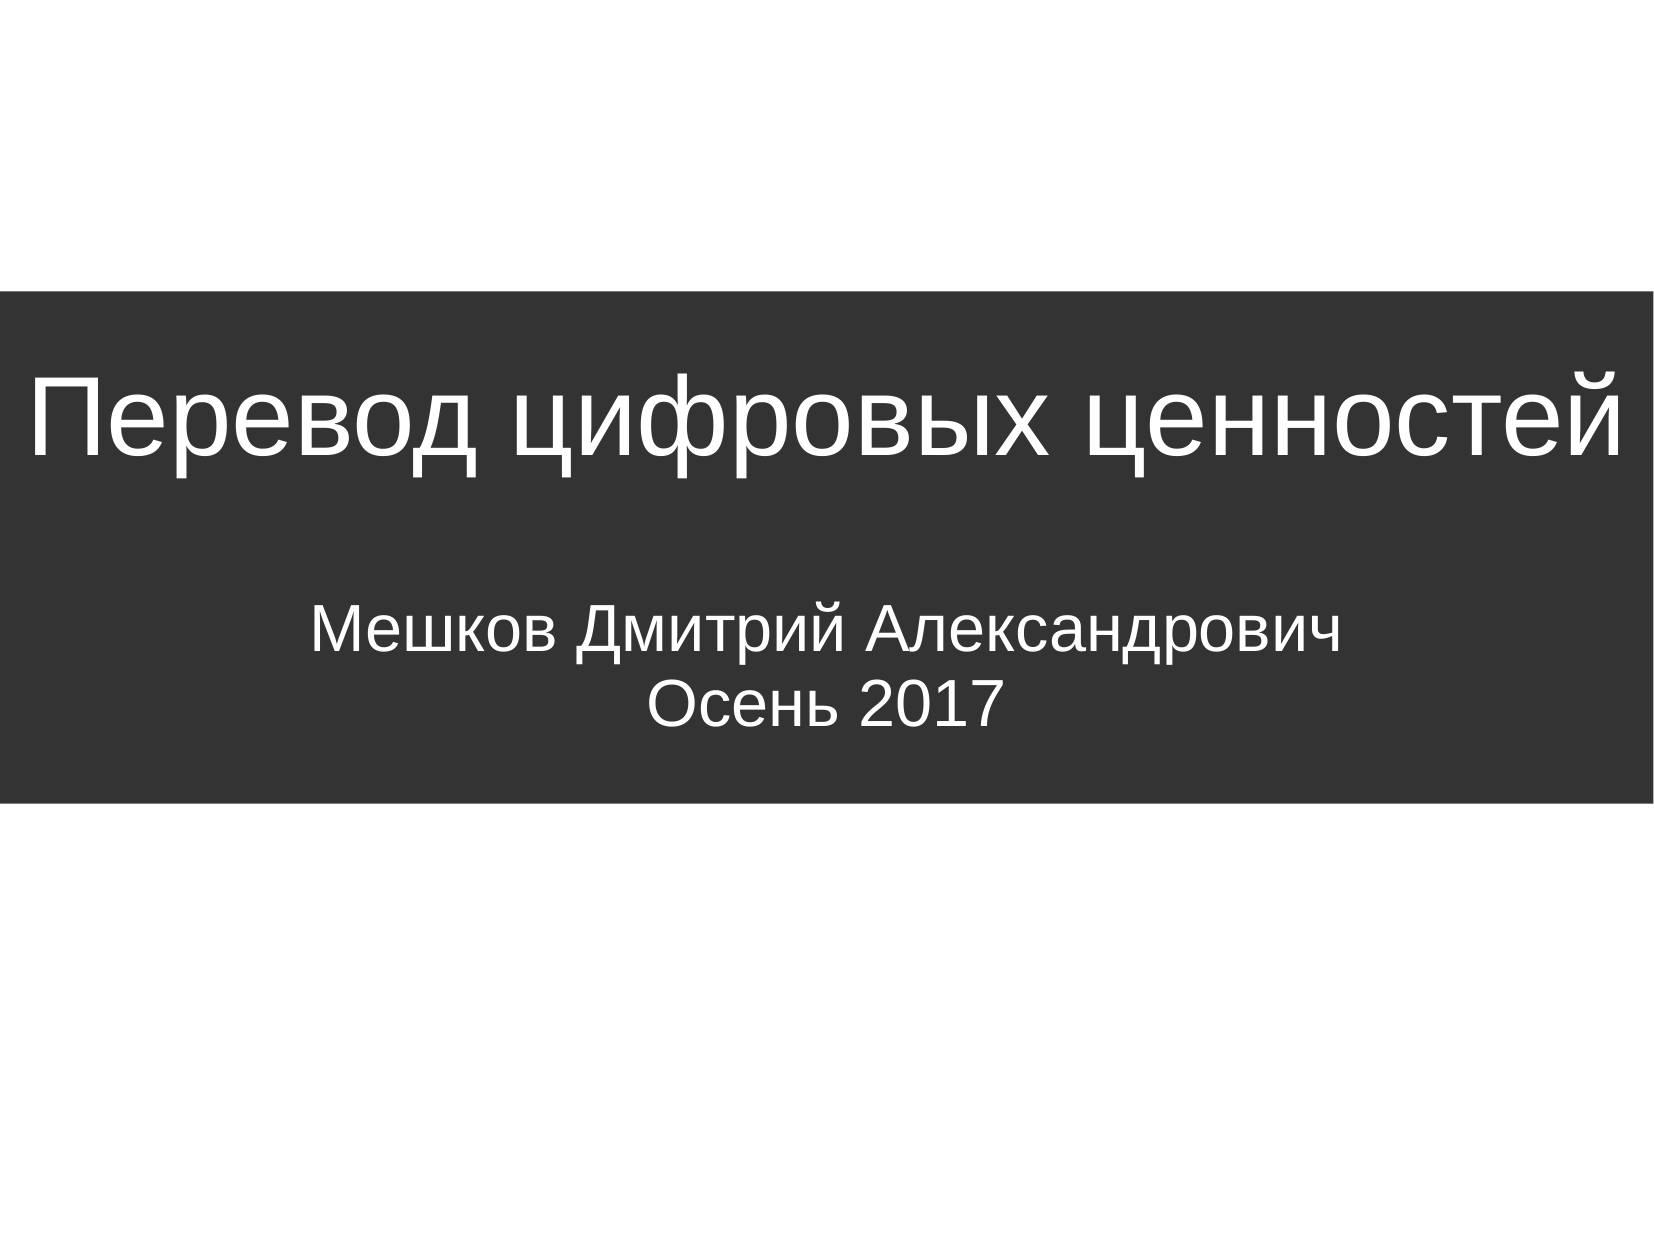

# Перевод цифровых ценностей
Мешков Дмитрий Александрович
Осень 2017